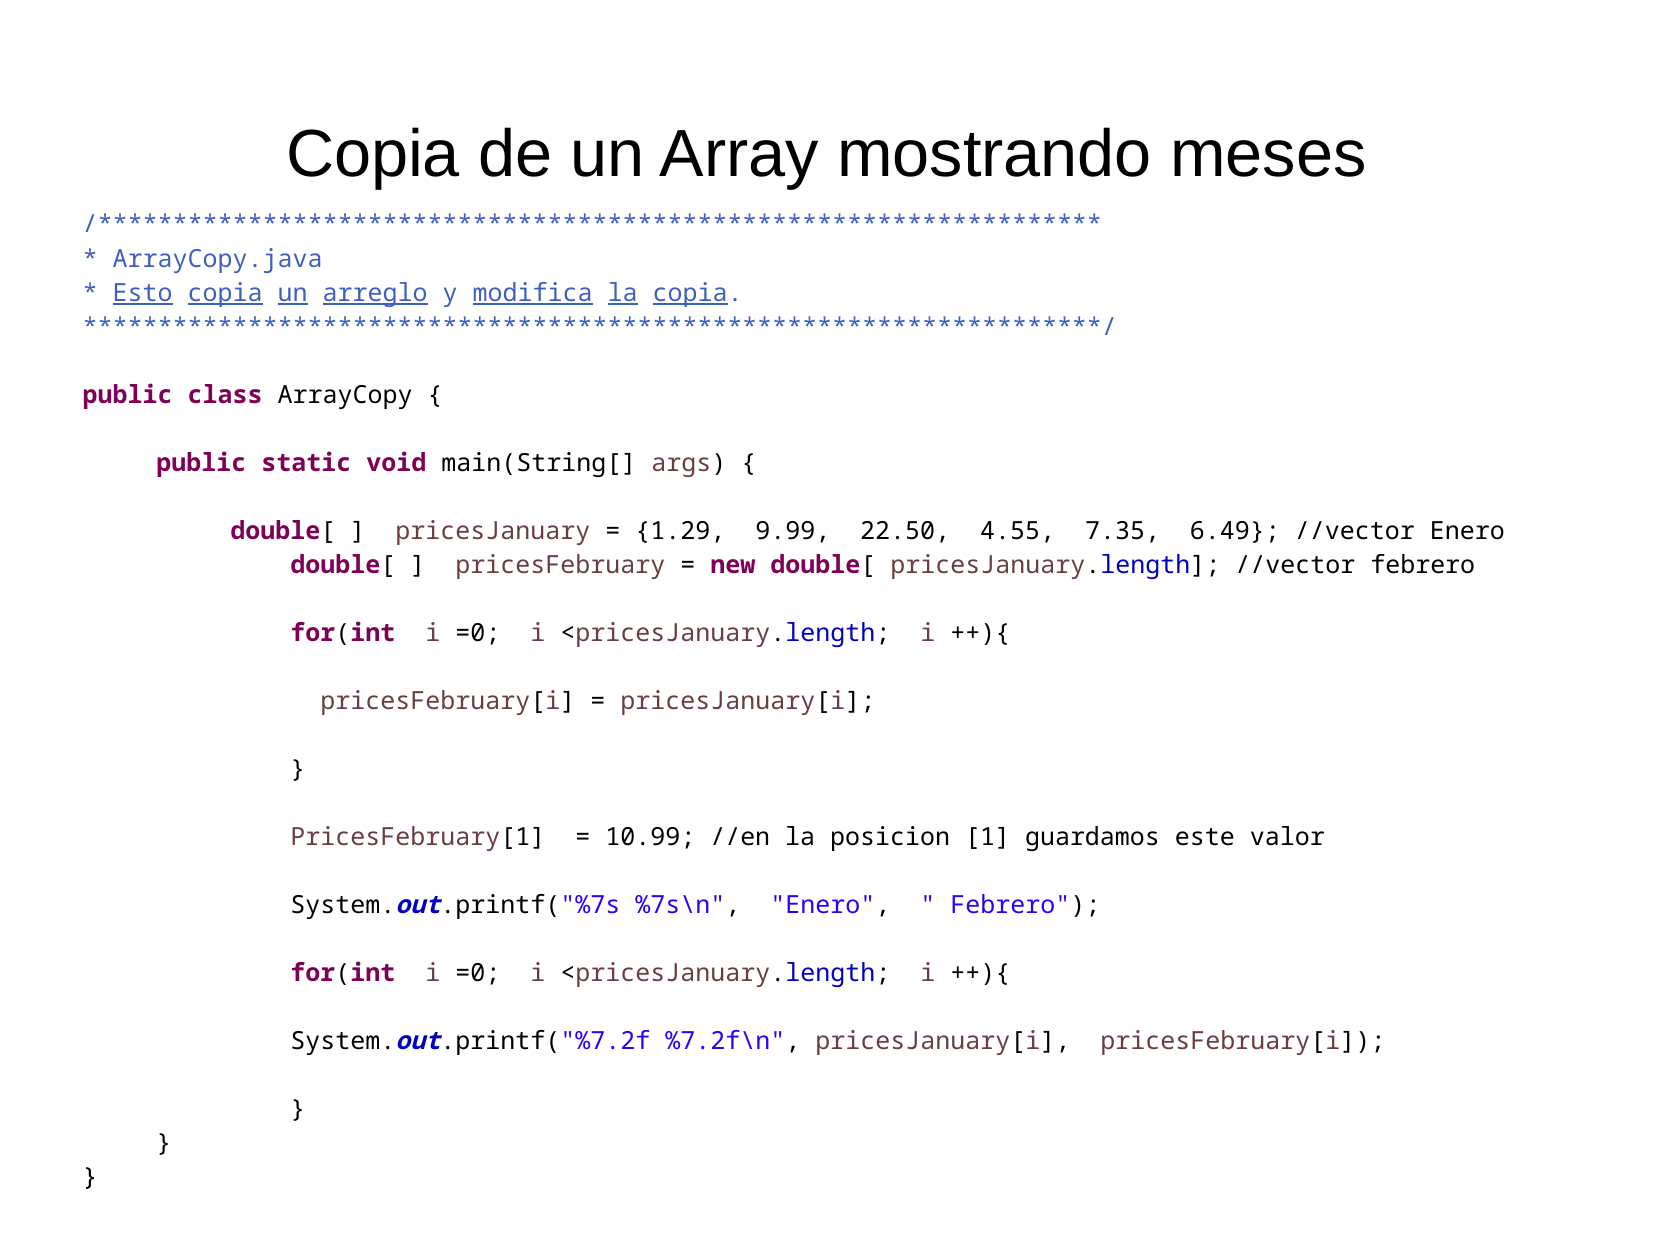

# Copia de un Array mostrando meses
/*******************************************************************
* ArrayCopy.java
* Esto copia un arreglo y modifica la copia.
********************************************************************/
public class ArrayCopy {
	public static void main(String[] args) {
		double[ ] pricesJanuary = {1.29, 9.99, 22.50, 4.55, 7.35, 6.49}; //vector Enero
		 double[ ] pricesFebruary = new double[ pricesJanuary.length]; //vector febrero
		 for(int i =0; i <pricesJanuary.length; i ++){
		 pricesFebruary[i] = pricesJanuary[i];
		 }
		 PricesFebruary[1] = 10.99; //en la posicion [1] guardamos este valor
		 System.out.printf("%7s %7s\n", "Enero", " Febrero");
		 for(int i =0; i <pricesJanuary.length; i ++){
		 System.out.printf("%7.2f %7.2f\n", pricesJanuary[i], pricesFebruary[i]);
		 }
	}
}